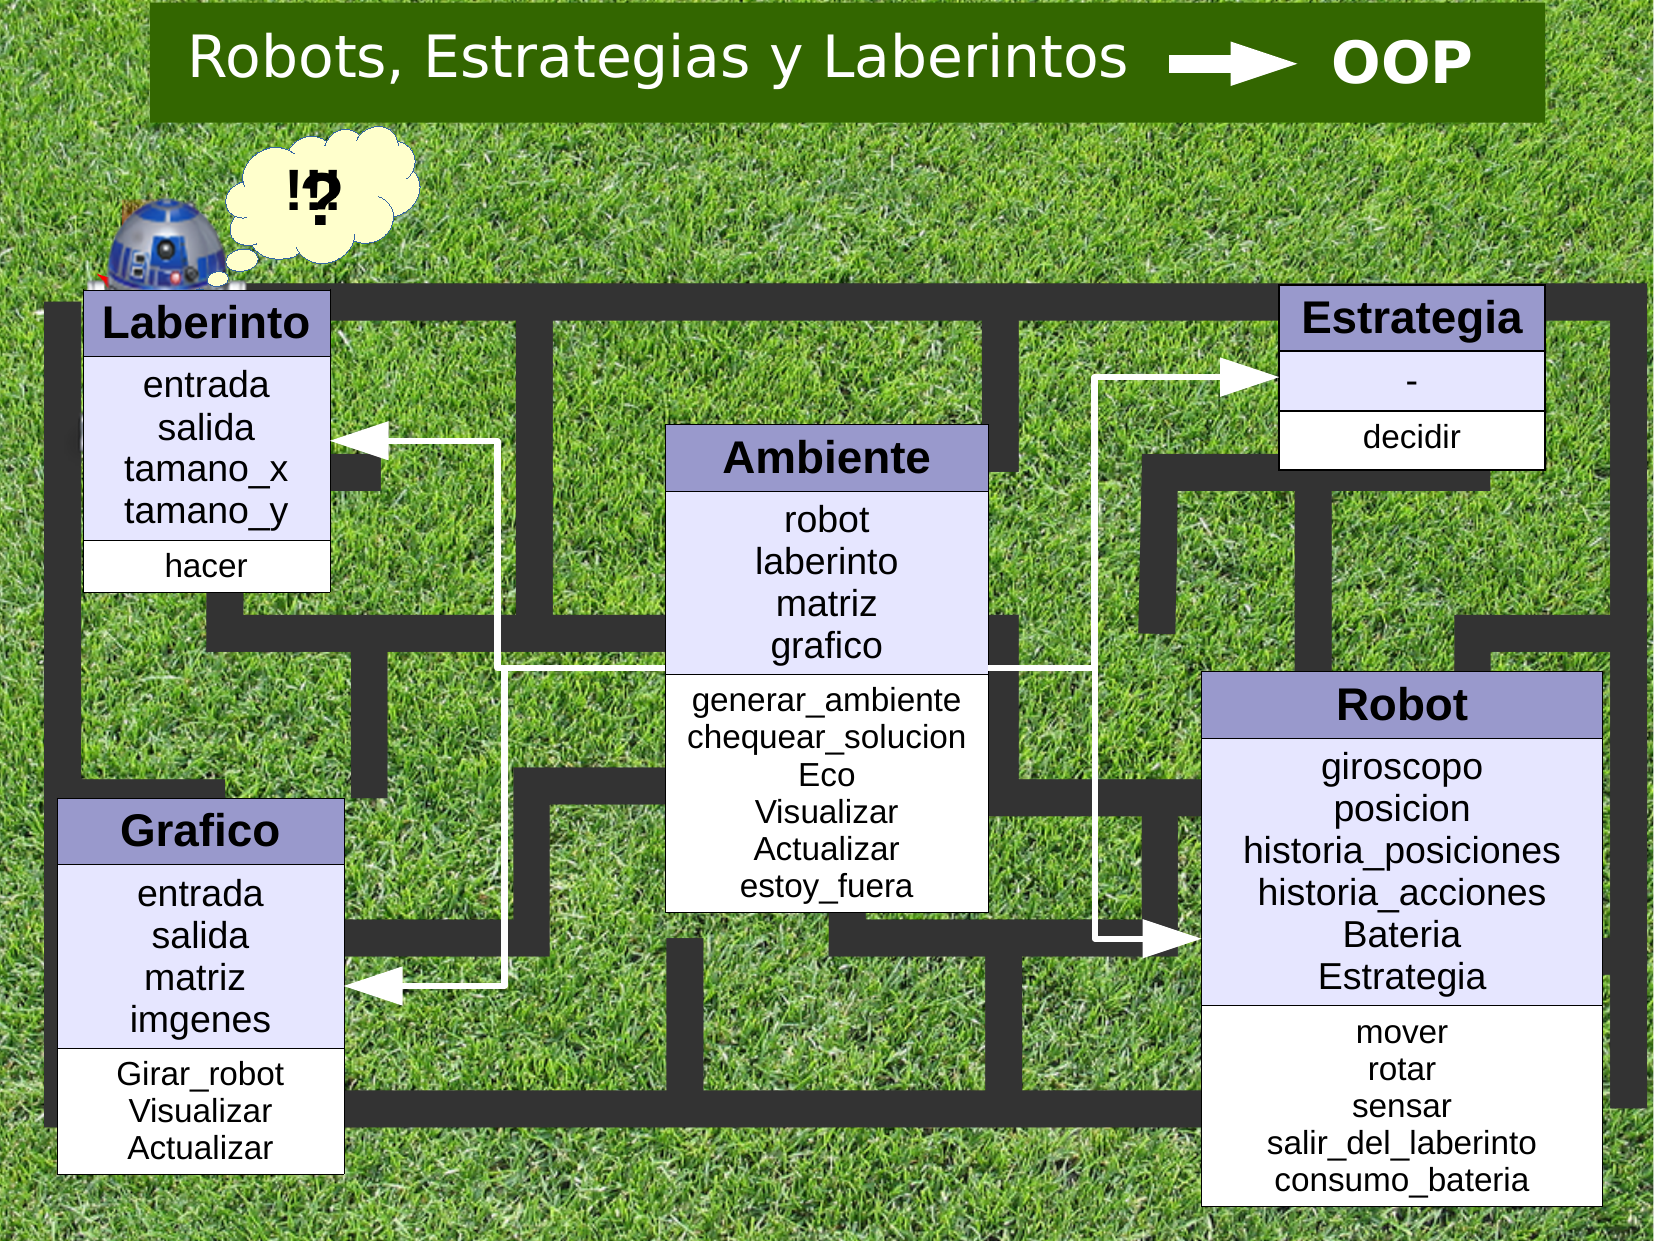

Robots, Estrategias y Laberintos
OOP
!!!
?
| Estrategia |
| --- |
| - |
| decidir |
| Laberinto |
| --- |
| entrada salida tamano\_x tamano\_y |
| hacer |
| Ambiente |
| --- |
| robot laberinto matriz grafico |
| generar\_ambiente chequear\_solucion Eco Visualizar Actualizar estoy\_fuera |
| Grafico |
| --- |
| entrada salida matriz imgenes |
| Girar\_robot Visualizar Actualizar |
| Robot |
| --- |
| giroscopo posicion historia\_posiciones historia\_acciones Bateria Estrategia |
| mover rotar sensar salir\_del\_laberinto consumo\_bateria |